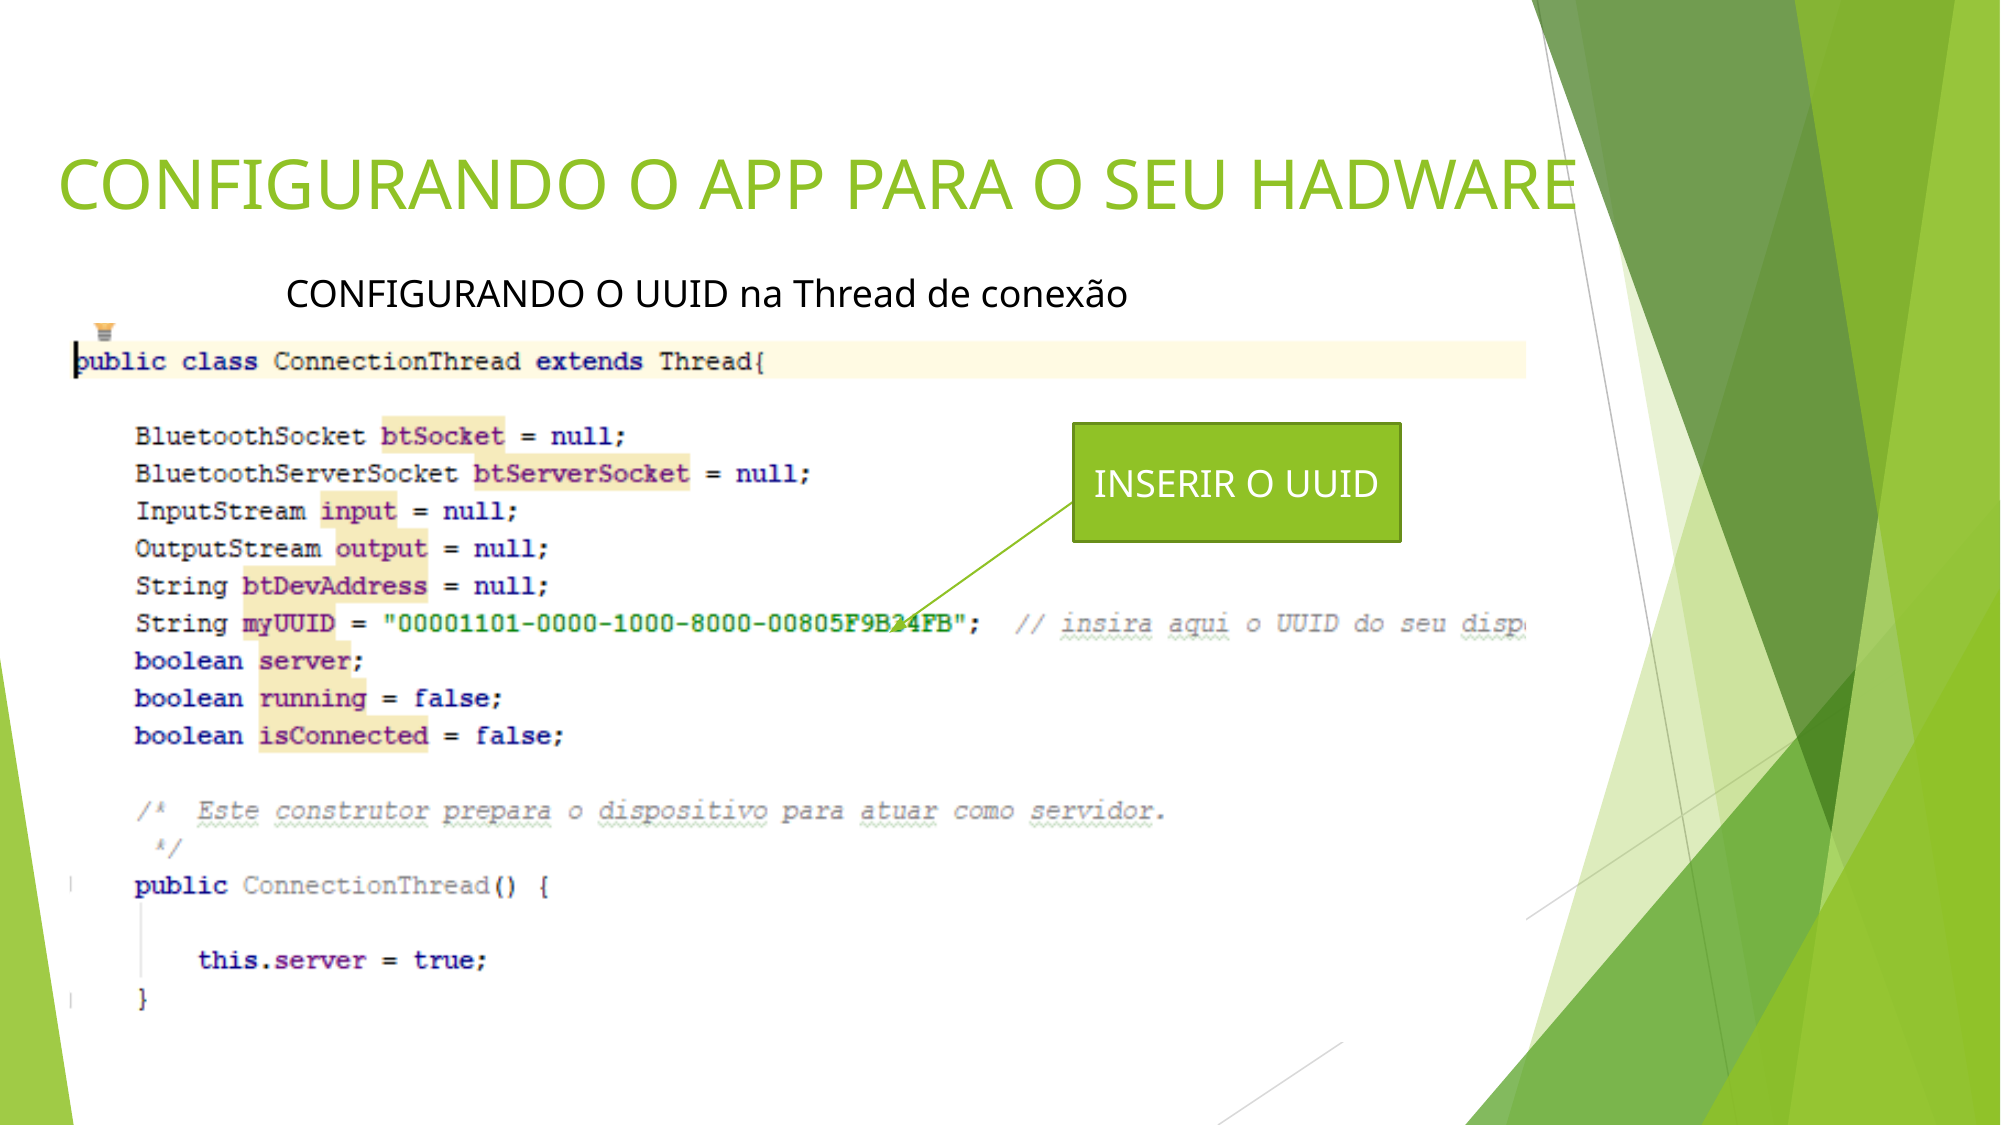

# CONFIGURANDO O APP PARA O SEU HADWARE
CONFIGURANDO O UUID na Thread de conexão
INSERIR O UUID